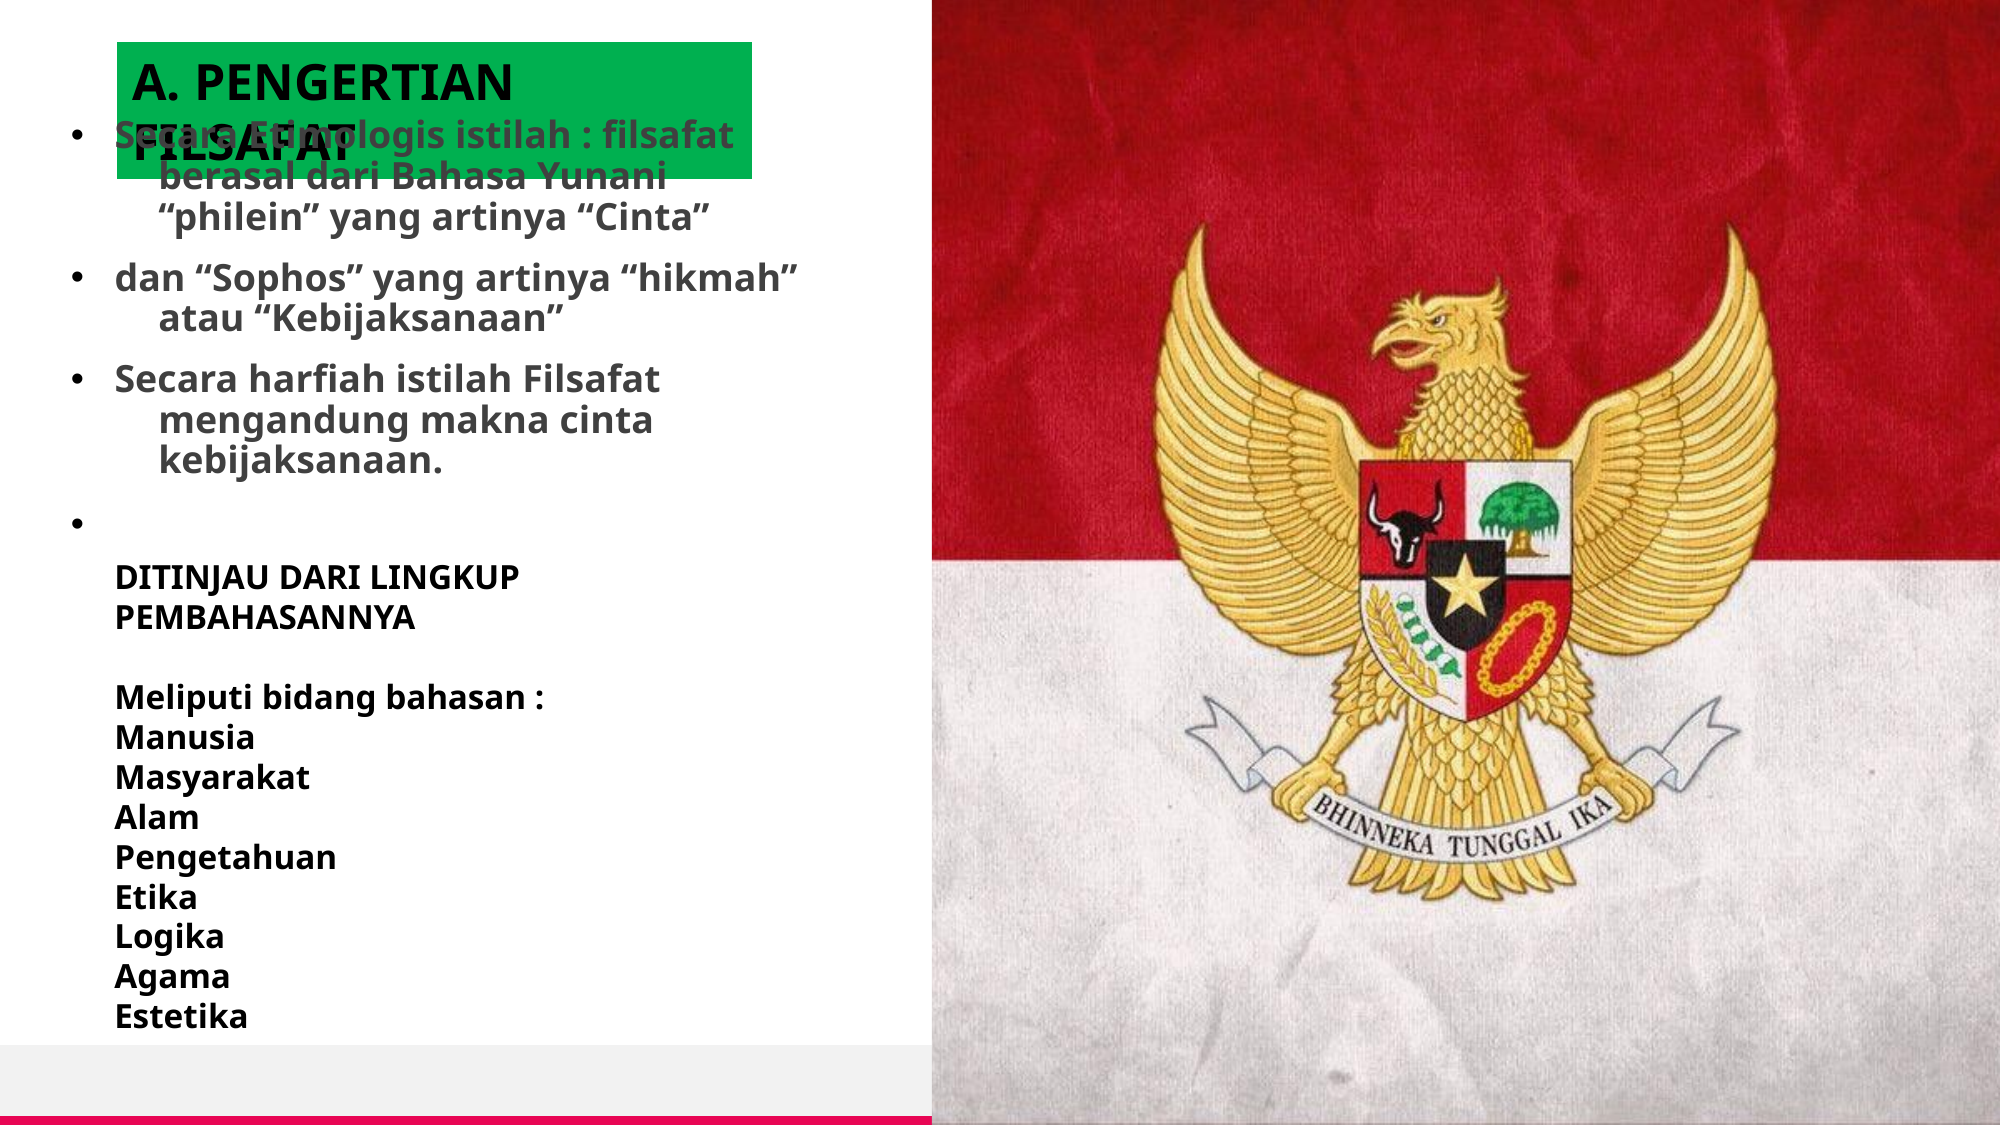

A. PENGERTIAN FILSAFAT
Secara Etimologis istilah : filsafat berasal dari Bahasa Yunani “philein” yang artinya “Cinta”
dan “Sophos” yang artinya “hikmah” atau “Kebijaksanaan”
Secara harfiah istilah Filsafat mengandung makna cinta kebijaksanaan.
# PENGERTIAN FILSAFAT
DITINJAU DARI LINGKUP PEMBAHASANNYA
Meliputi bidang bahasan :
Manusia
Masyarakat
Alam
Pengetahuan
Etika
Logika
Agama
Estetika